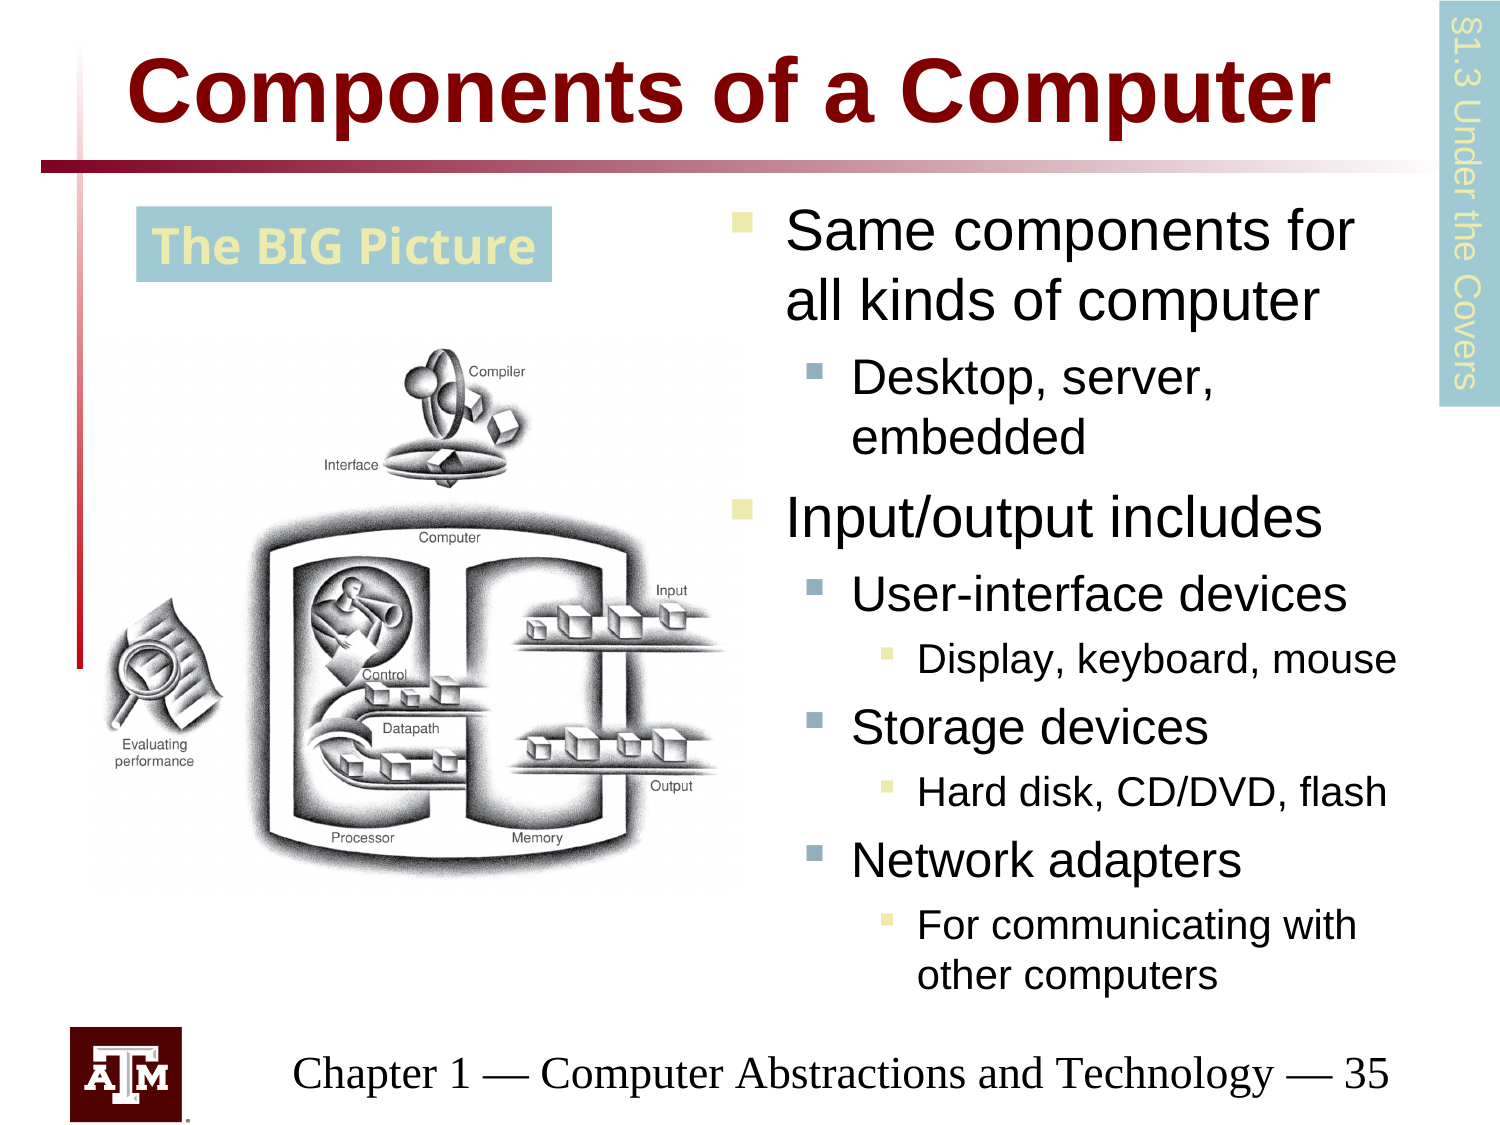

# Components of a Computer
§1.3 Under the Covers
Same components for
all kinds of computer
Desktop, server,
embedded
Input/output includes
User-interface devices
Display, keyboard, mouse
Storage devices
Hard disk, CD/DVD, flash
Network adapters
For communicating with other computers
The BIG Picture
Chapter 1 — Computer Abstractions and Technology